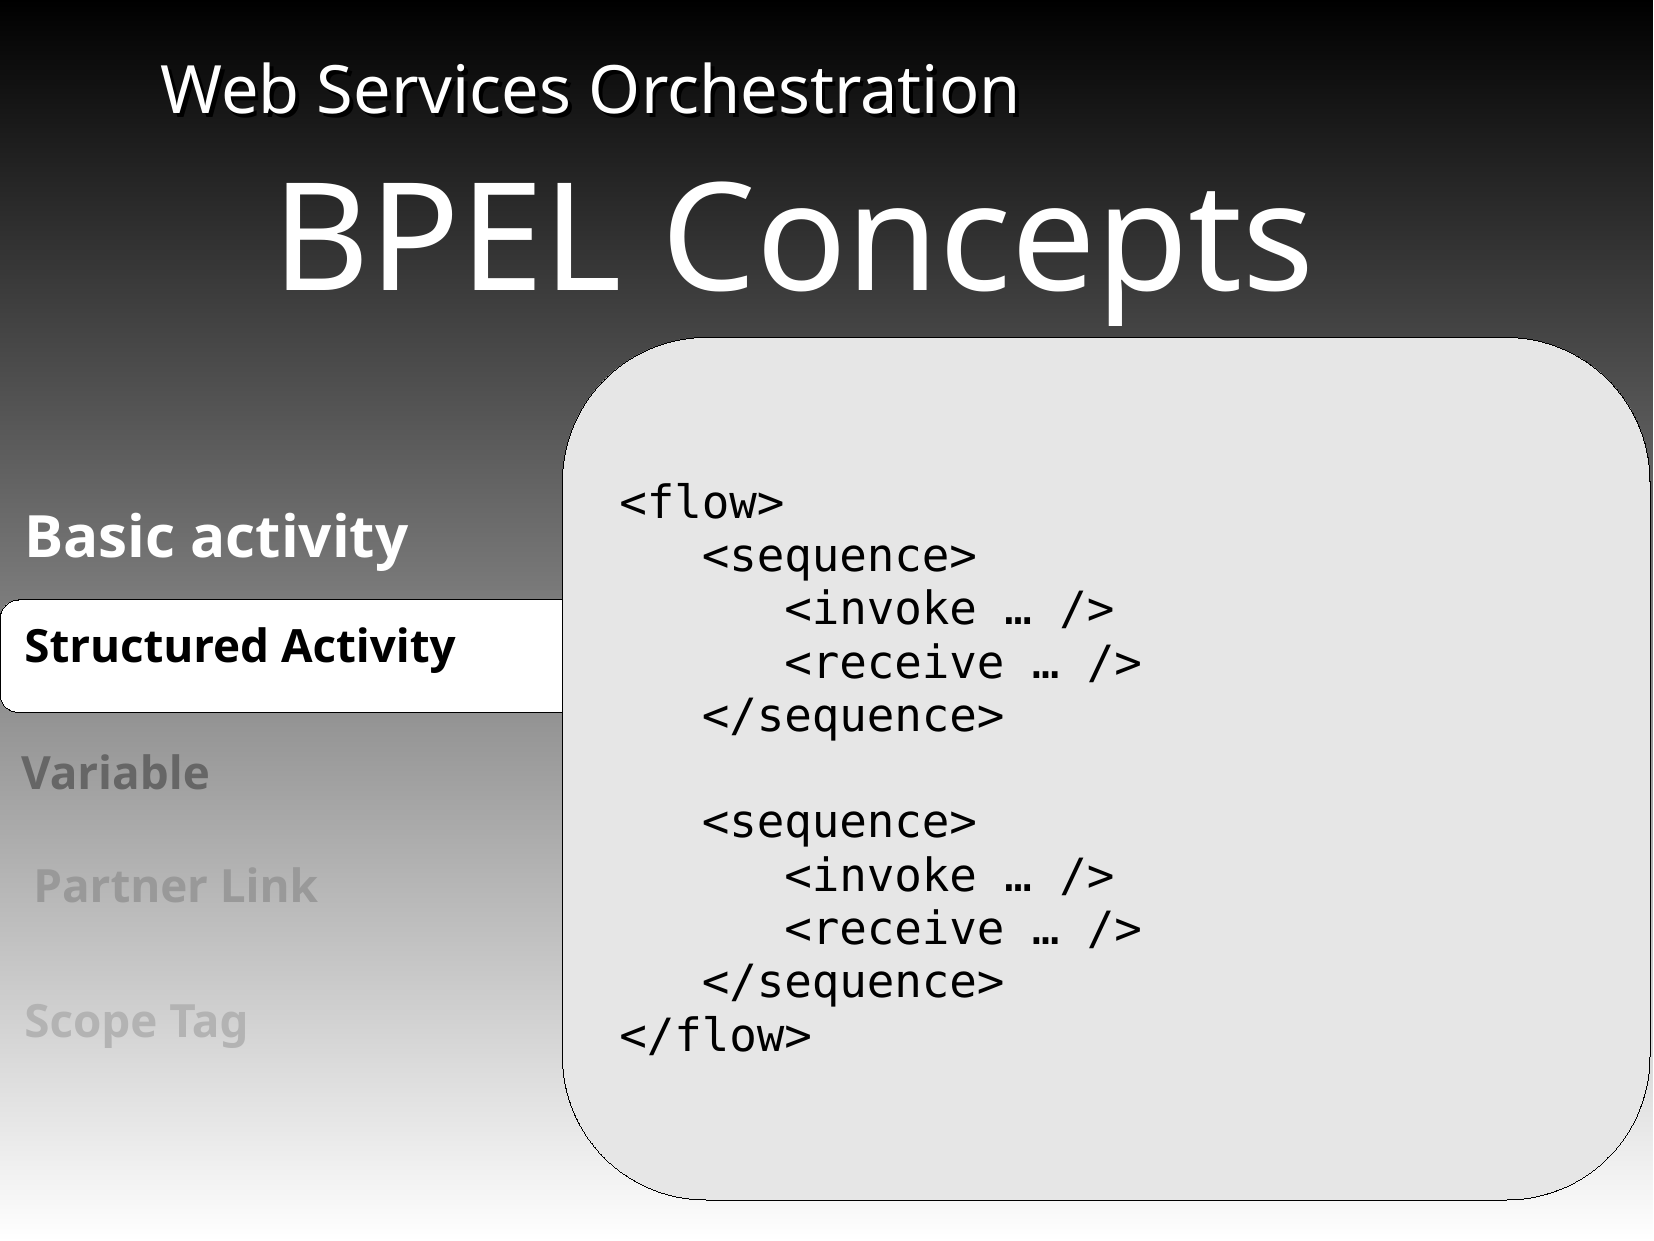

Web Services Orchestration
BPEL Concepts
<flow>
 <sequence>
 <invoke … />
 <receive … />
 </sequence>
 <sequence>
 <invoke … />
 <receive … />
 </sequence>
</flow>
Basic activity
Structured Activity
Variable
Partner Link
Scope Tag
26